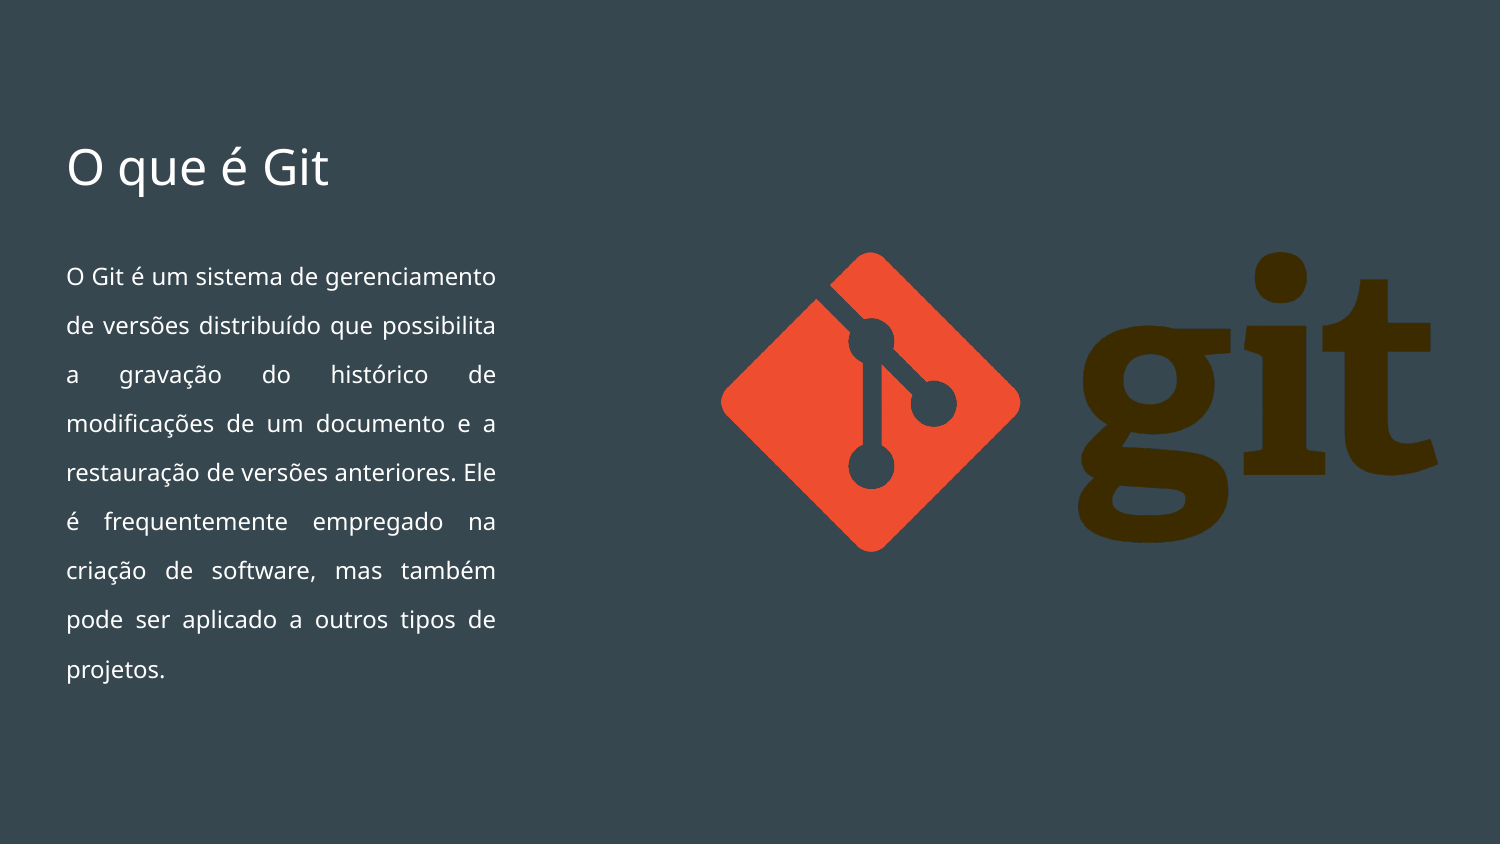

# O que é Git
O Git é um sistema de gerenciamento de versões distribuído que possibilita a gravação do histórico de modificações de um documento e a restauração de versões anteriores. Ele é frequentemente empregado na criação de software, mas também pode ser aplicado a outros tipos de projetos.